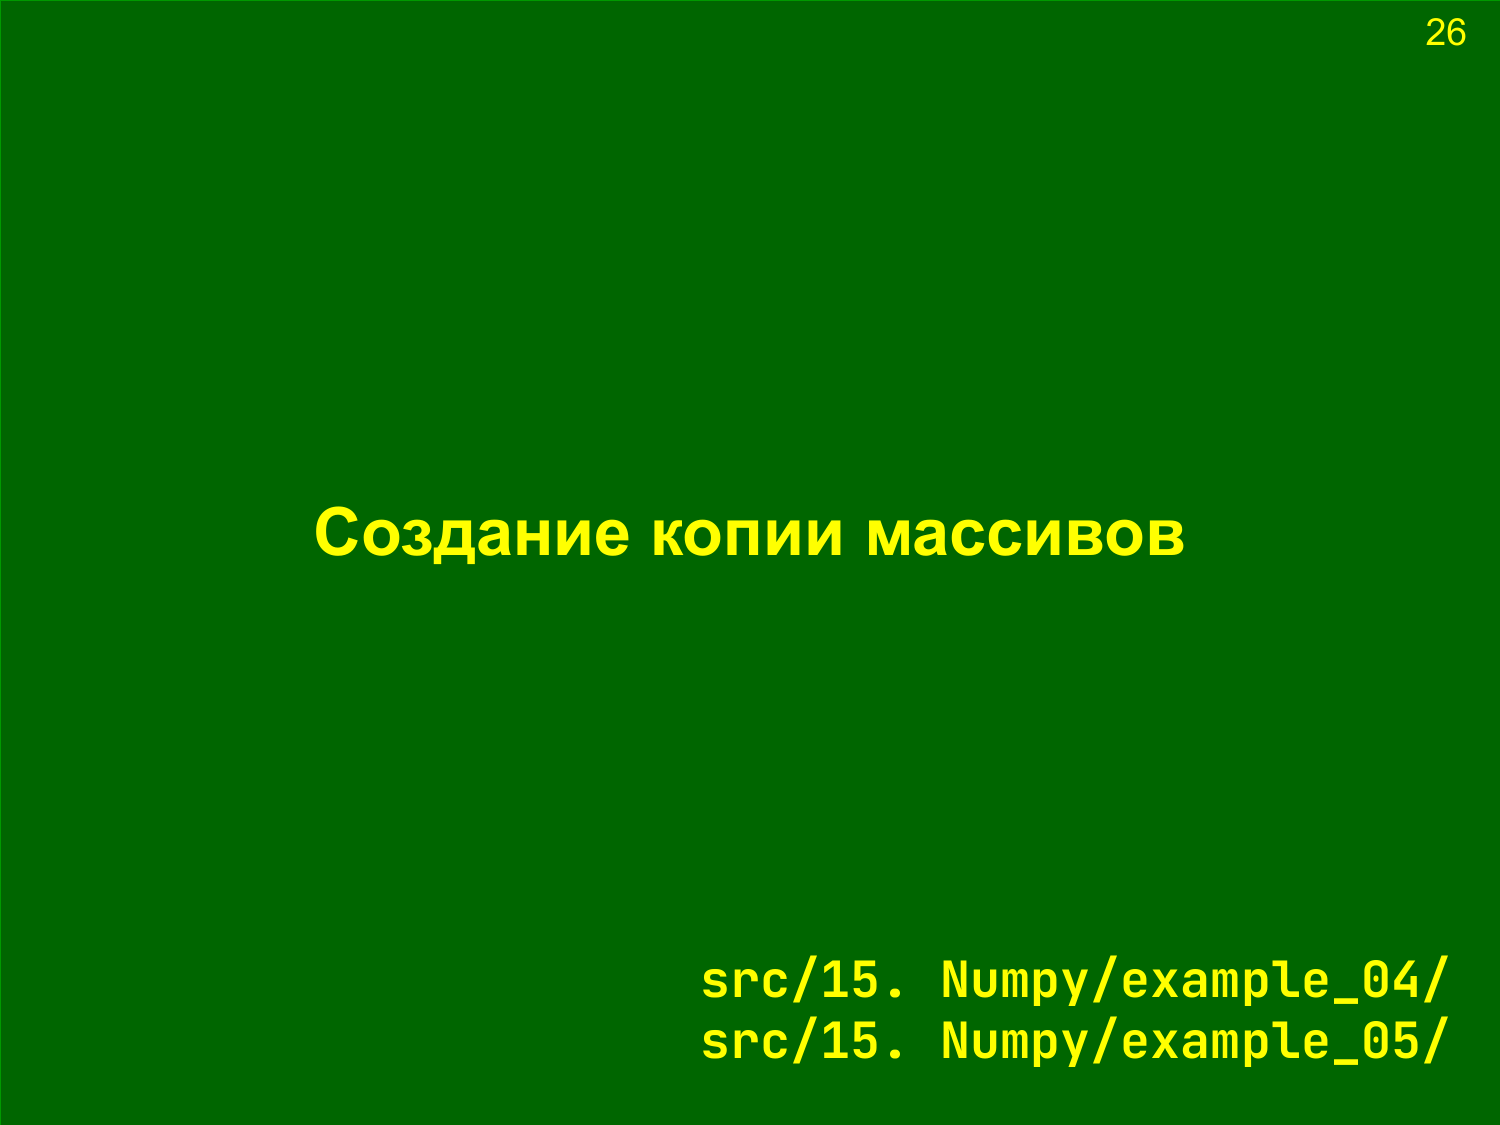

# Создание копии массивов
src/15. Numpy/example_04/
src/15. Numpy/example_05/